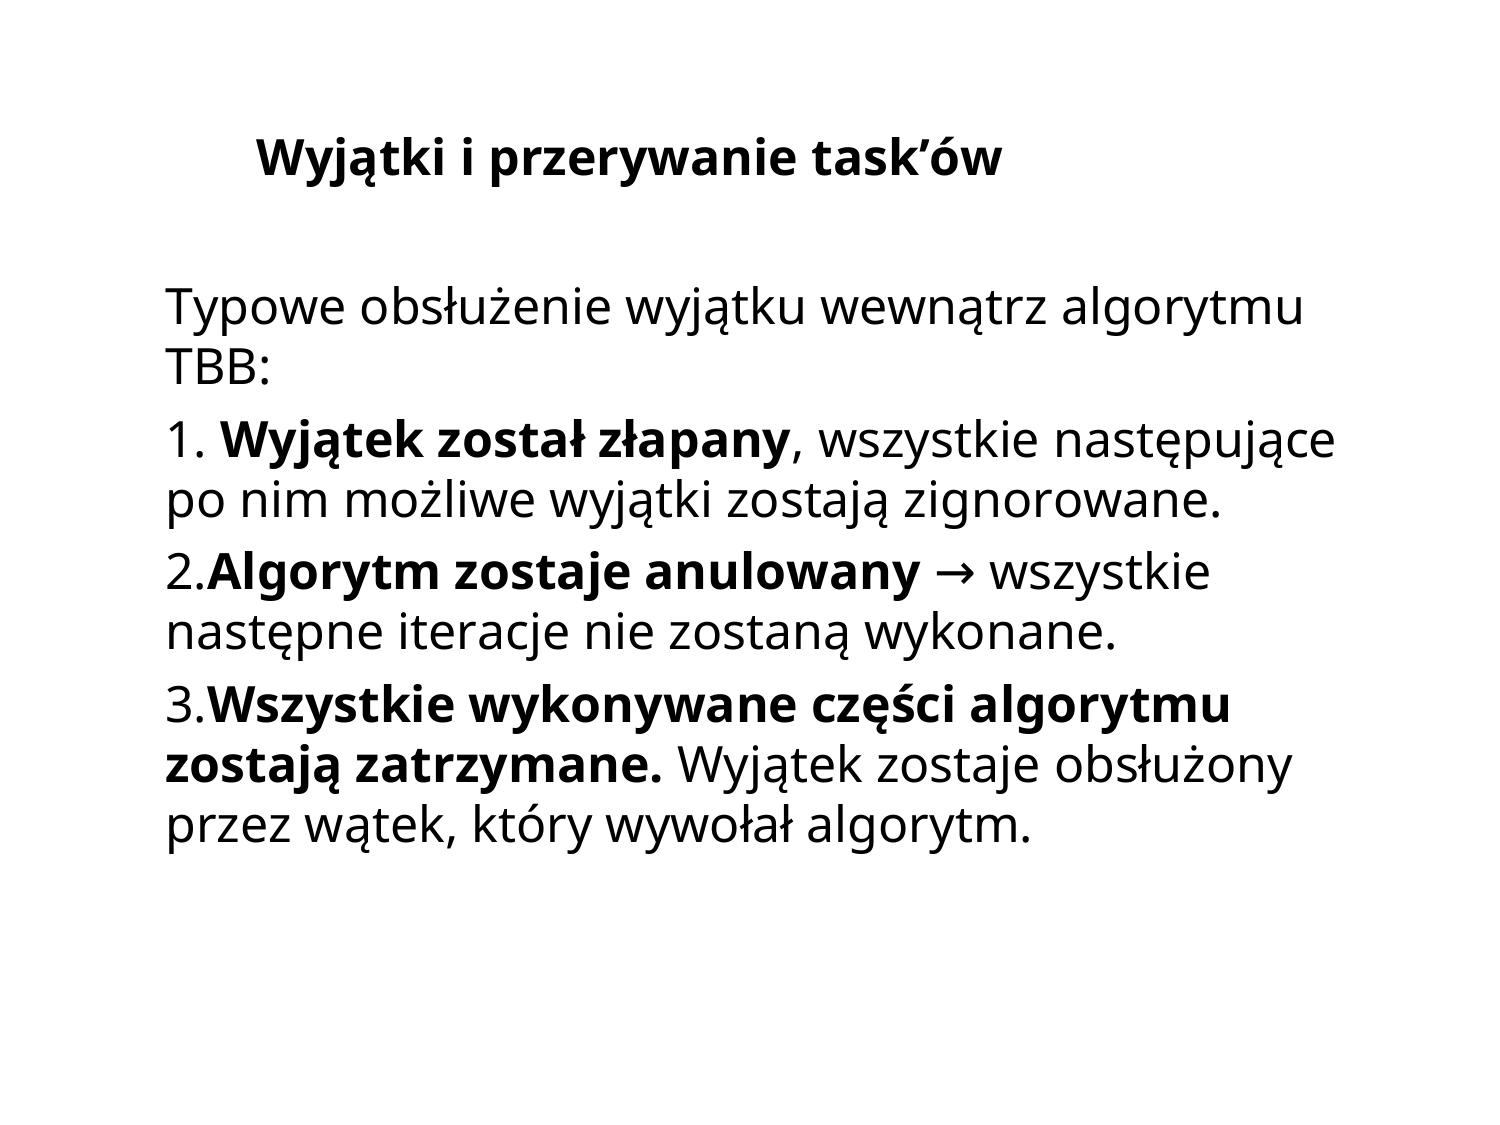

# Wyjątki i przerywanie task’ów
Typowe obsłużenie wyjątku wewnątrz algorytmu TBB:
1. Wyjątek został złapany, wszystkie następujące po nim możliwe wyjątki zostają zignorowane.
2.Algorytm zostaje anulowany → wszystkie następne iteracje nie zostaną wykonane.
3.Wszystkie wykonywane części algorytmu zostają zatrzymane. Wyjątek zostaje obsłużony przez wątek, który wywołał algorytm.